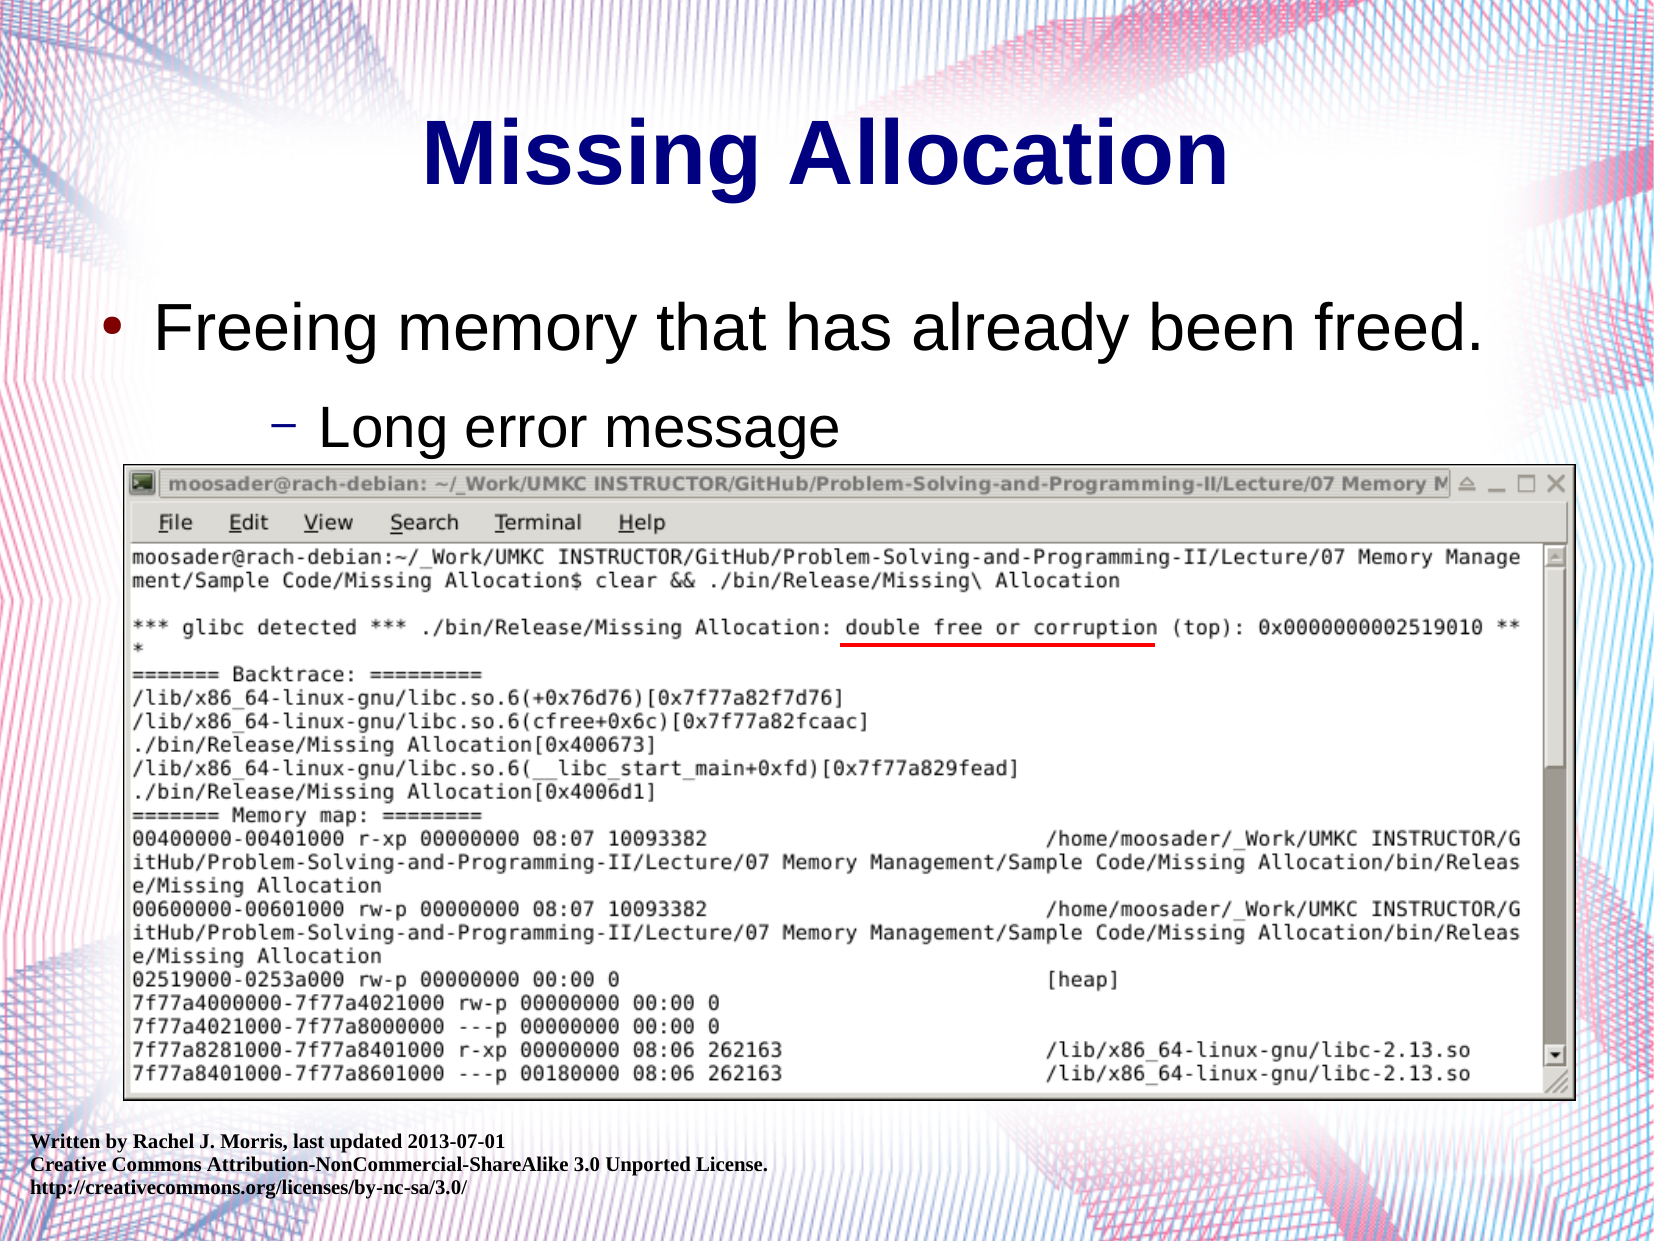

# Missing Allocation
Freeing memory that has already been freed.
Long error message